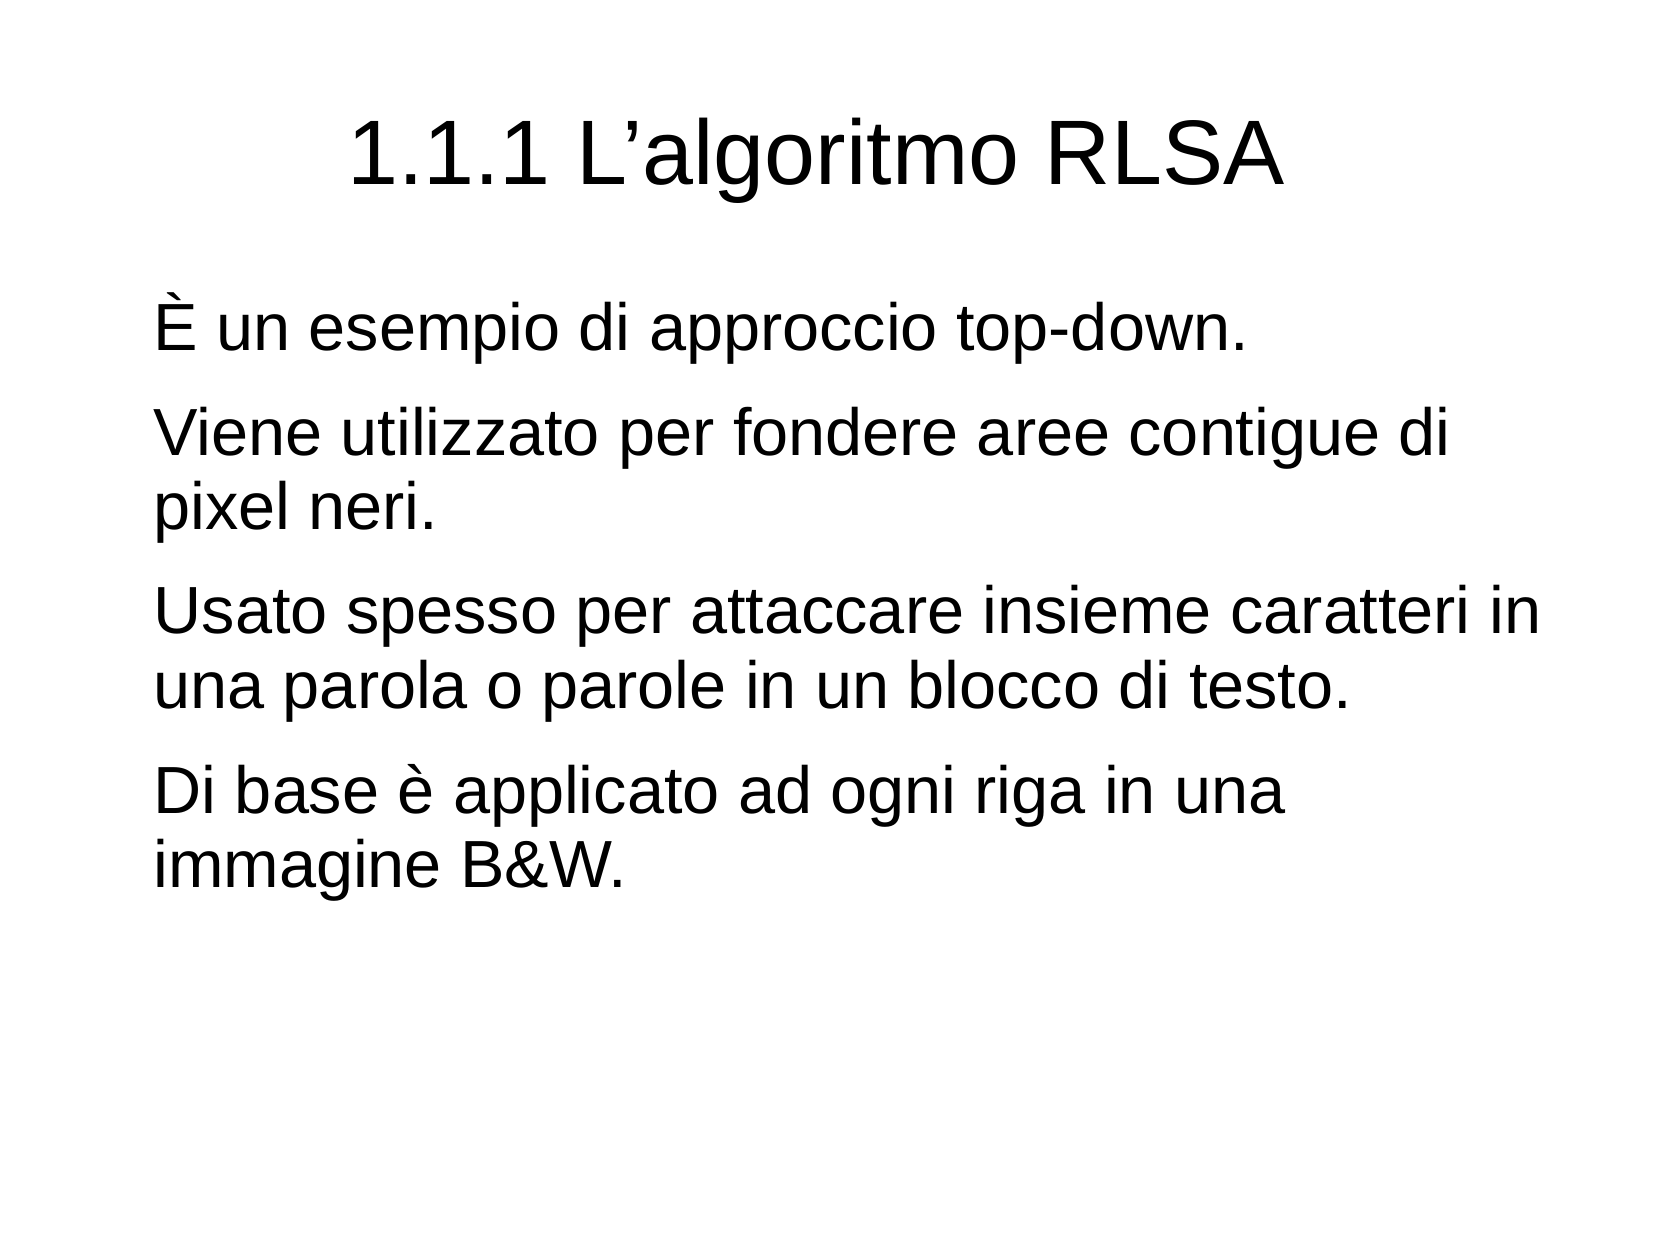

# 1.1.1 L’algoritmo RLSA
È un esempio di approccio top-down.
Viene utilizzato per fondere aree contigue di pixel neri.
Usato spesso per attaccare insieme caratteri in una parola o parole in un blocco di testo.
Di base è applicato ad ogni riga in una immagine B&W.